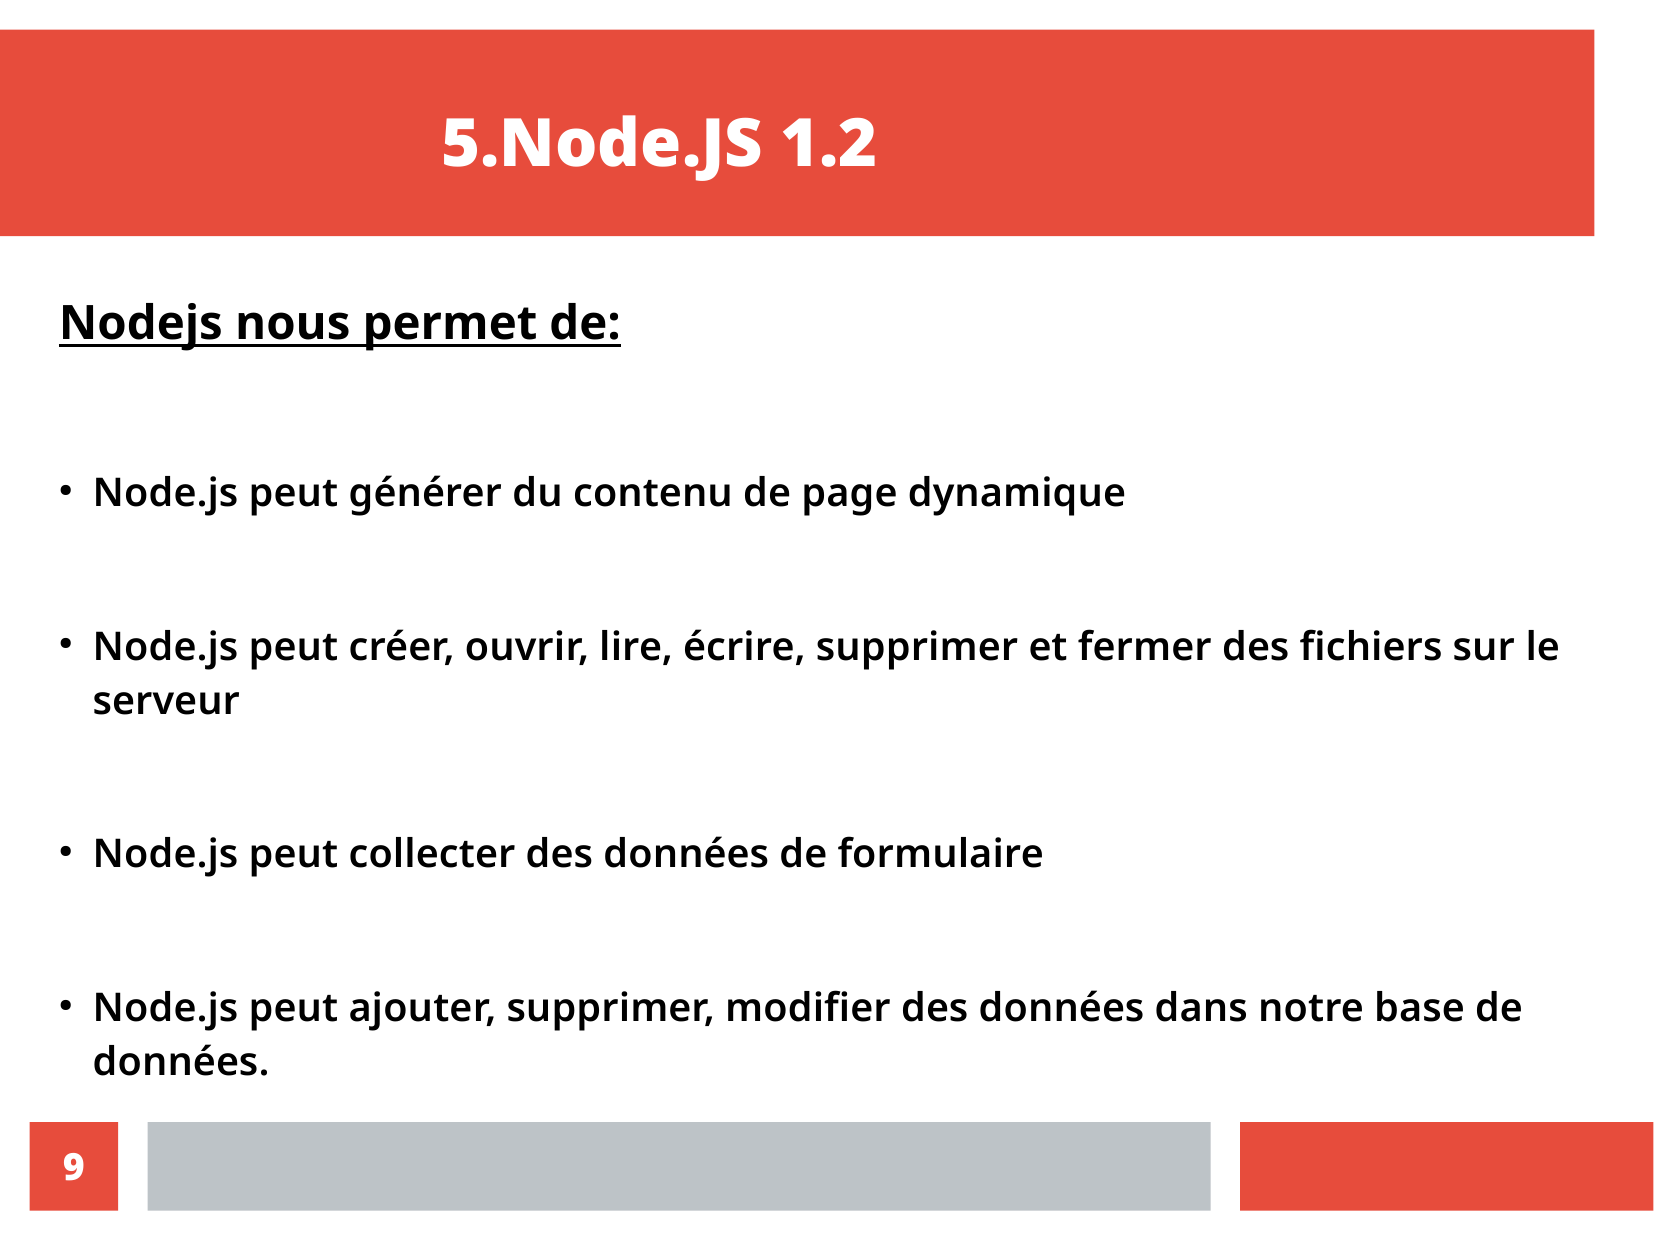

# 5.Node.JS 1.2
Nodejs nous permet de:
Node.js peut générer du contenu de page dynamique
Node.js peut créer, ouvrir, lire, écrire, supprimer et fermer des fichiers sur le serveur
Node.js peut collecter des données de formulaire
Node.js peut ajouter, supprimer, modifier des données dans notre base de données.
9